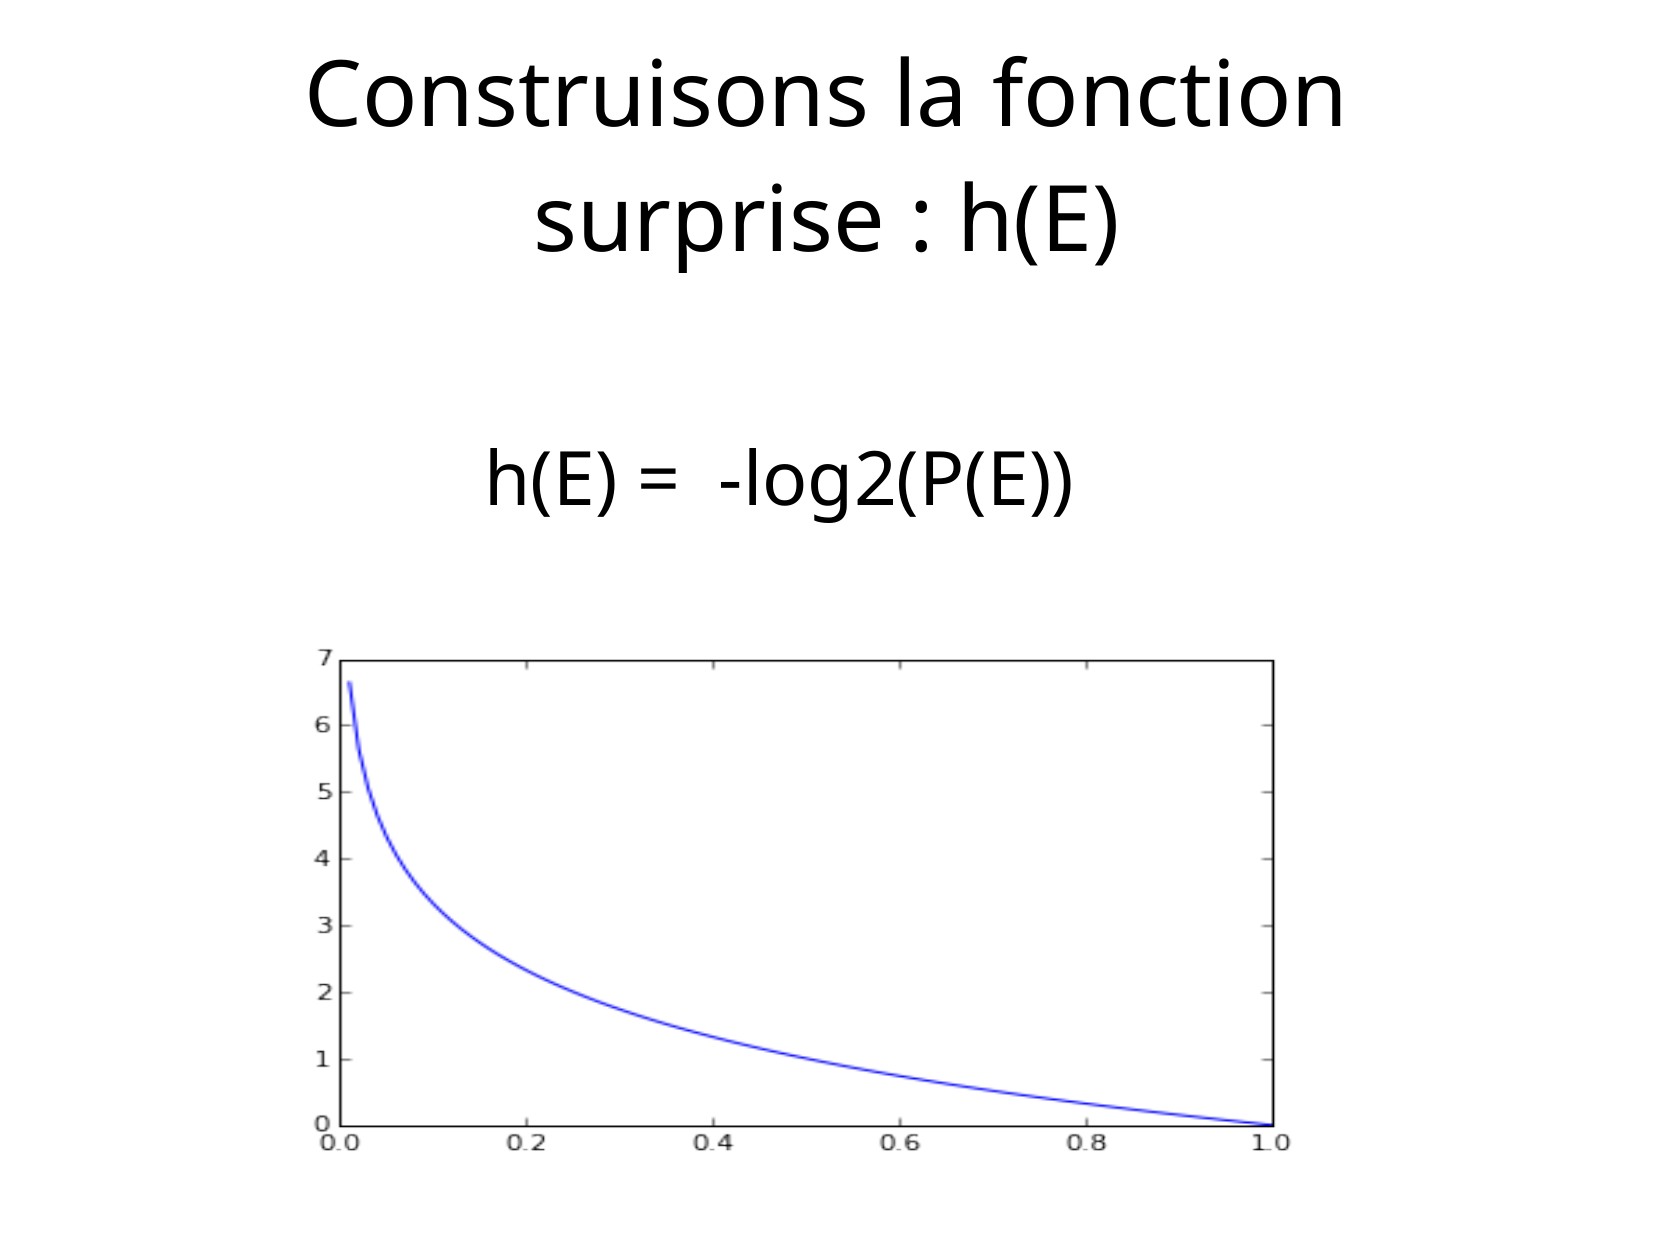

# Construisons la fonction surprise : h(E)
h(E) = -log2(P(E))